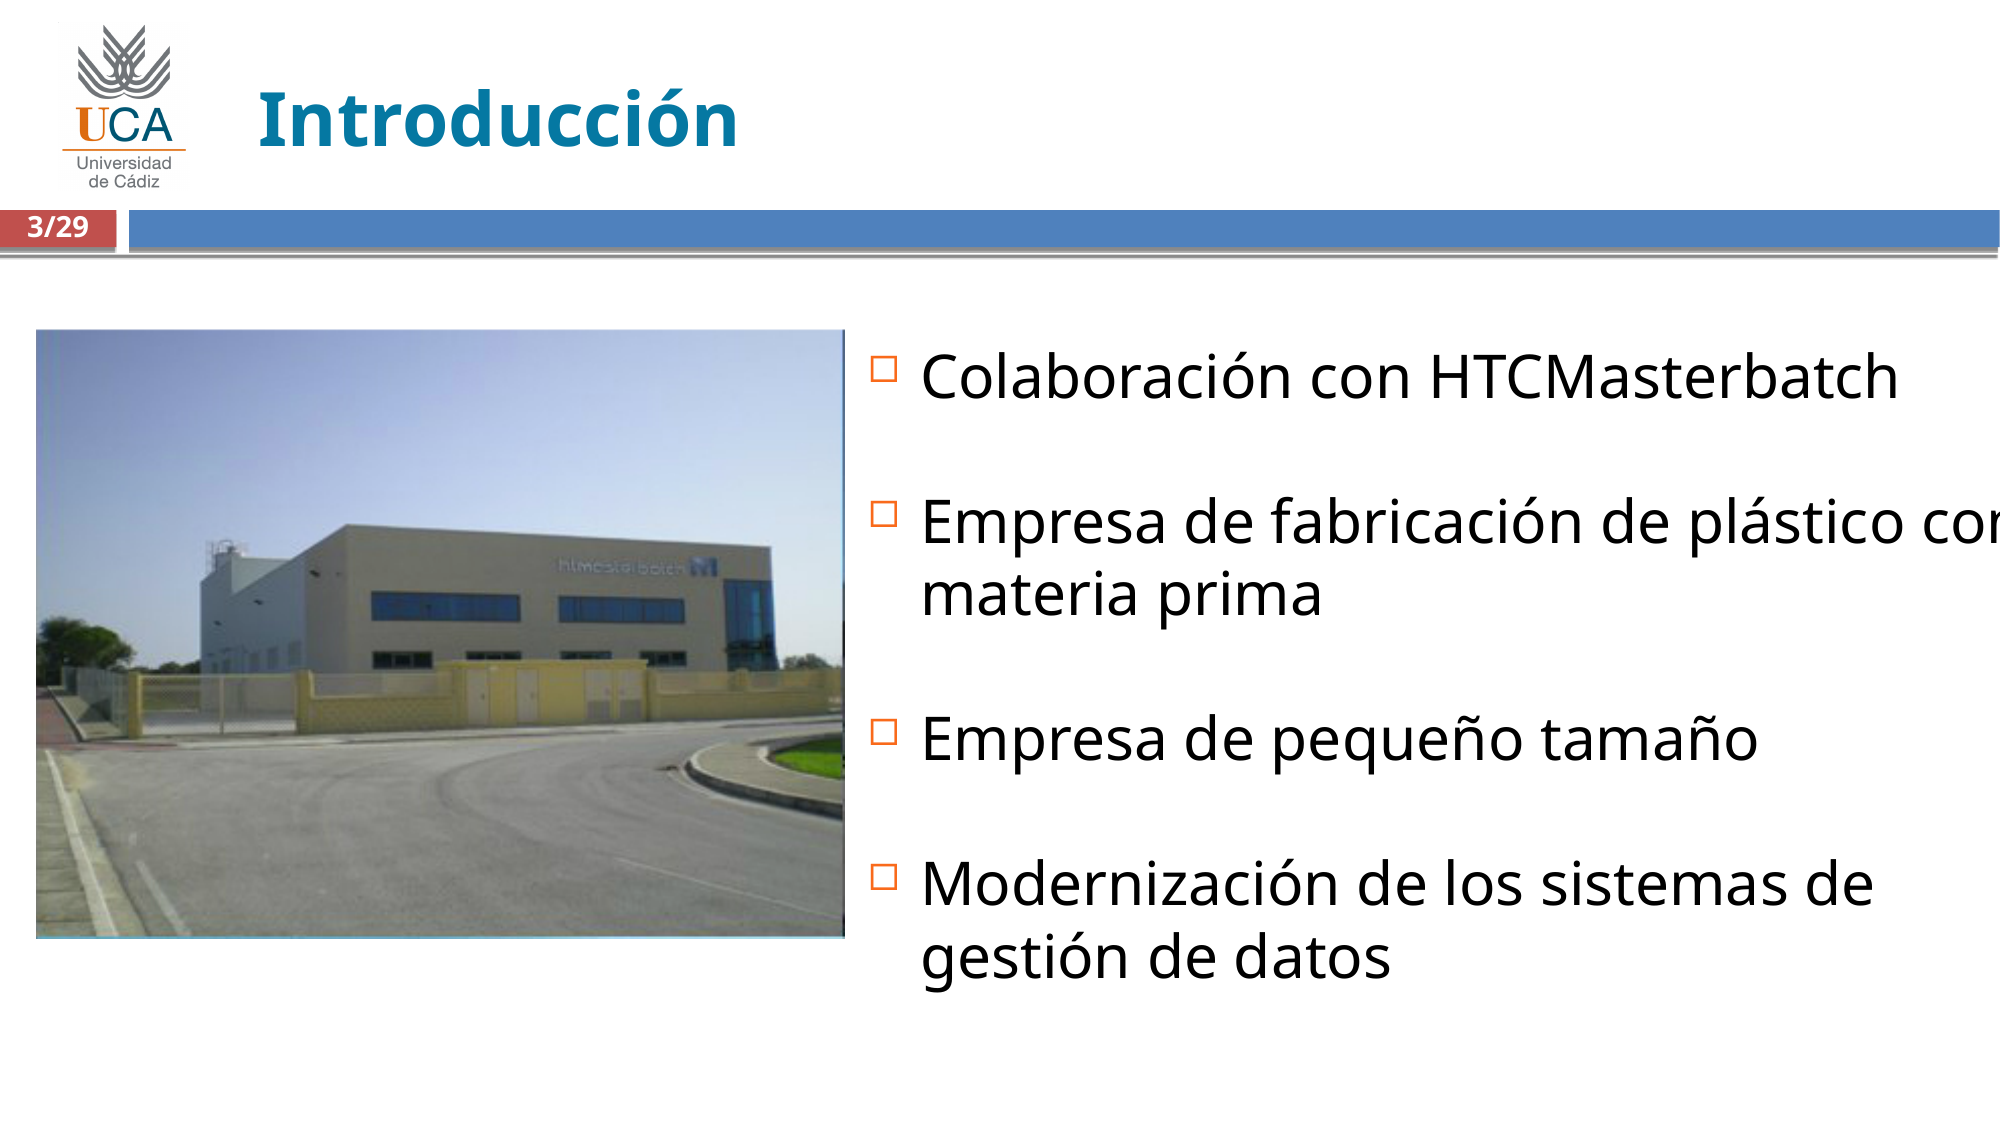

Introducción
Colaboración con HTCMasterbatch
Empresa de fabricación de plástico como materia prima
Empresa de pequeño tamaño
Modernización de los sistemas de gestión de datos